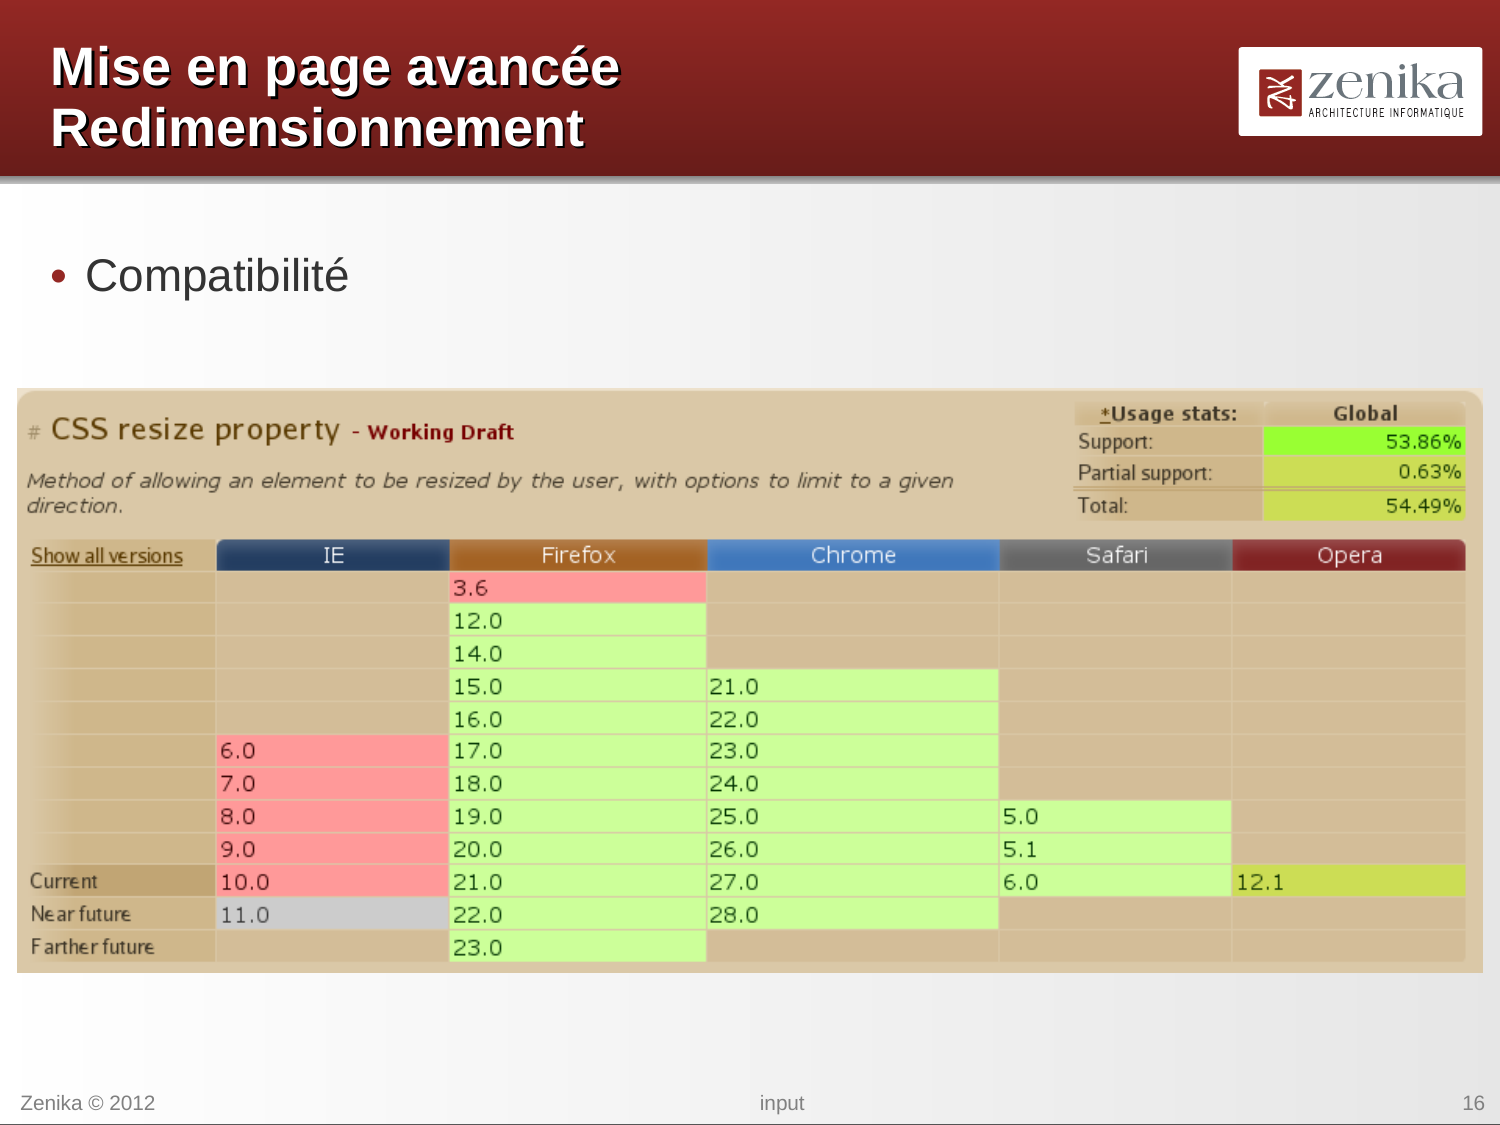

# Mise en page avancée Redimensionnement
Compatibilité